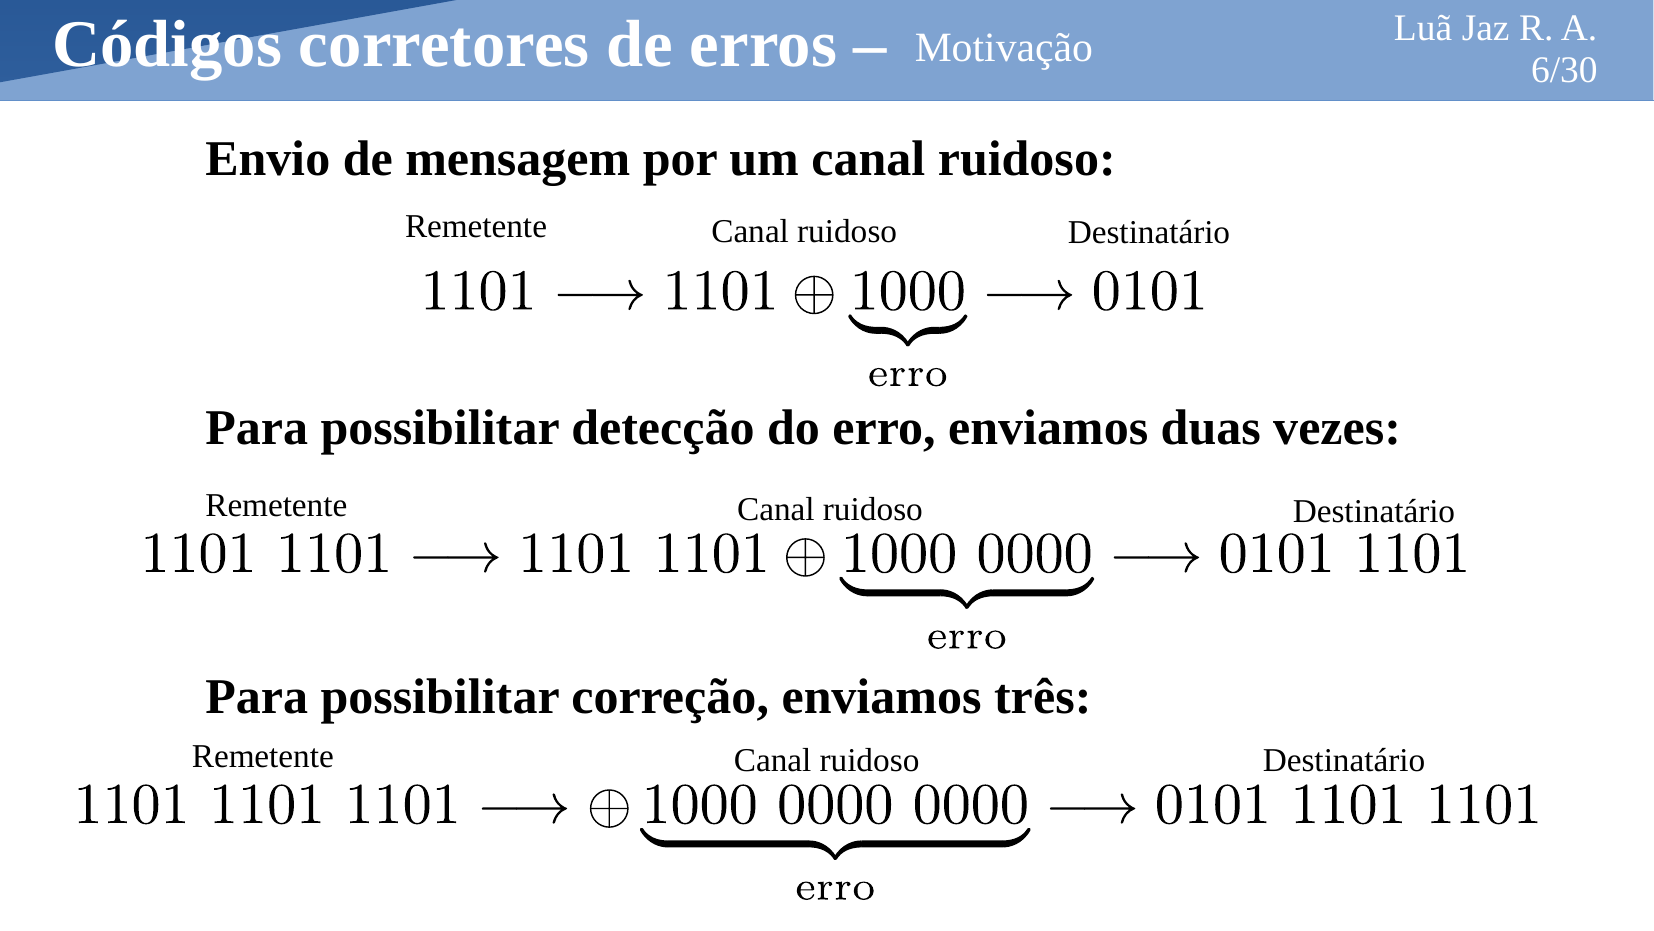

Códigos corretores de erros –
Luã Jaz R. A.
6/30
Motivação
Envio de mensagem por um canal ruidoso:
Para possibilitar detecção do erro, enviamos duas vezes:
Para possibilitar correção, enviamos três:
Remetente
Canal ruidoso
Destinatário
Remetente
Canal ruidoso
Destinatário
Remetente
Canal ruidoso
Destinatário